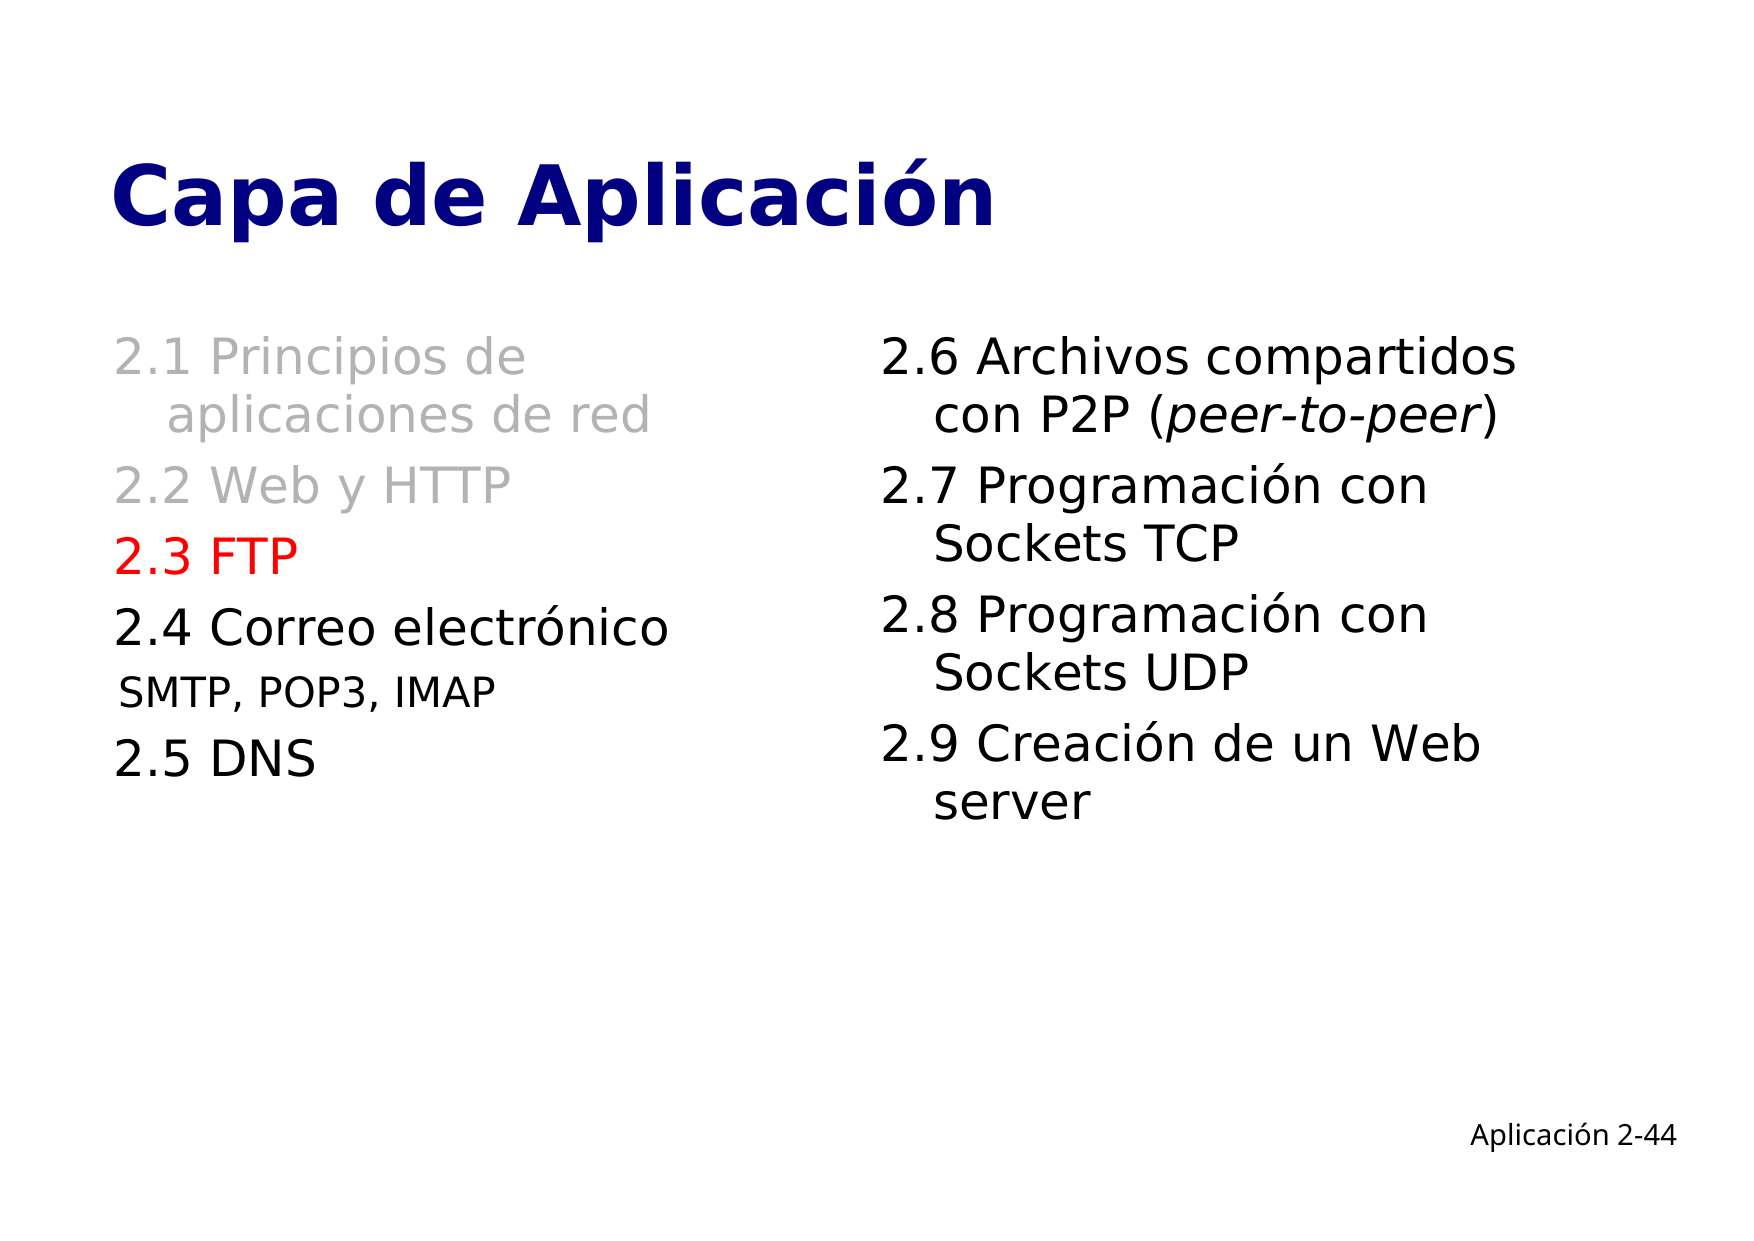

# Capa de Aplicación
2.1 Principios de
aplicaciones de red
2.2 Web y HTTP
2.3 FTP
2.4 Correo electrónico
SMTP, POP3, IMAP
2.5 DNS
2.6 Archivos compartidos con P2P (peer-to-peer)
2.7 Programación con Sockets TCP
2.8 Programación con Sockets UDP
2.9 Creación de un Web server